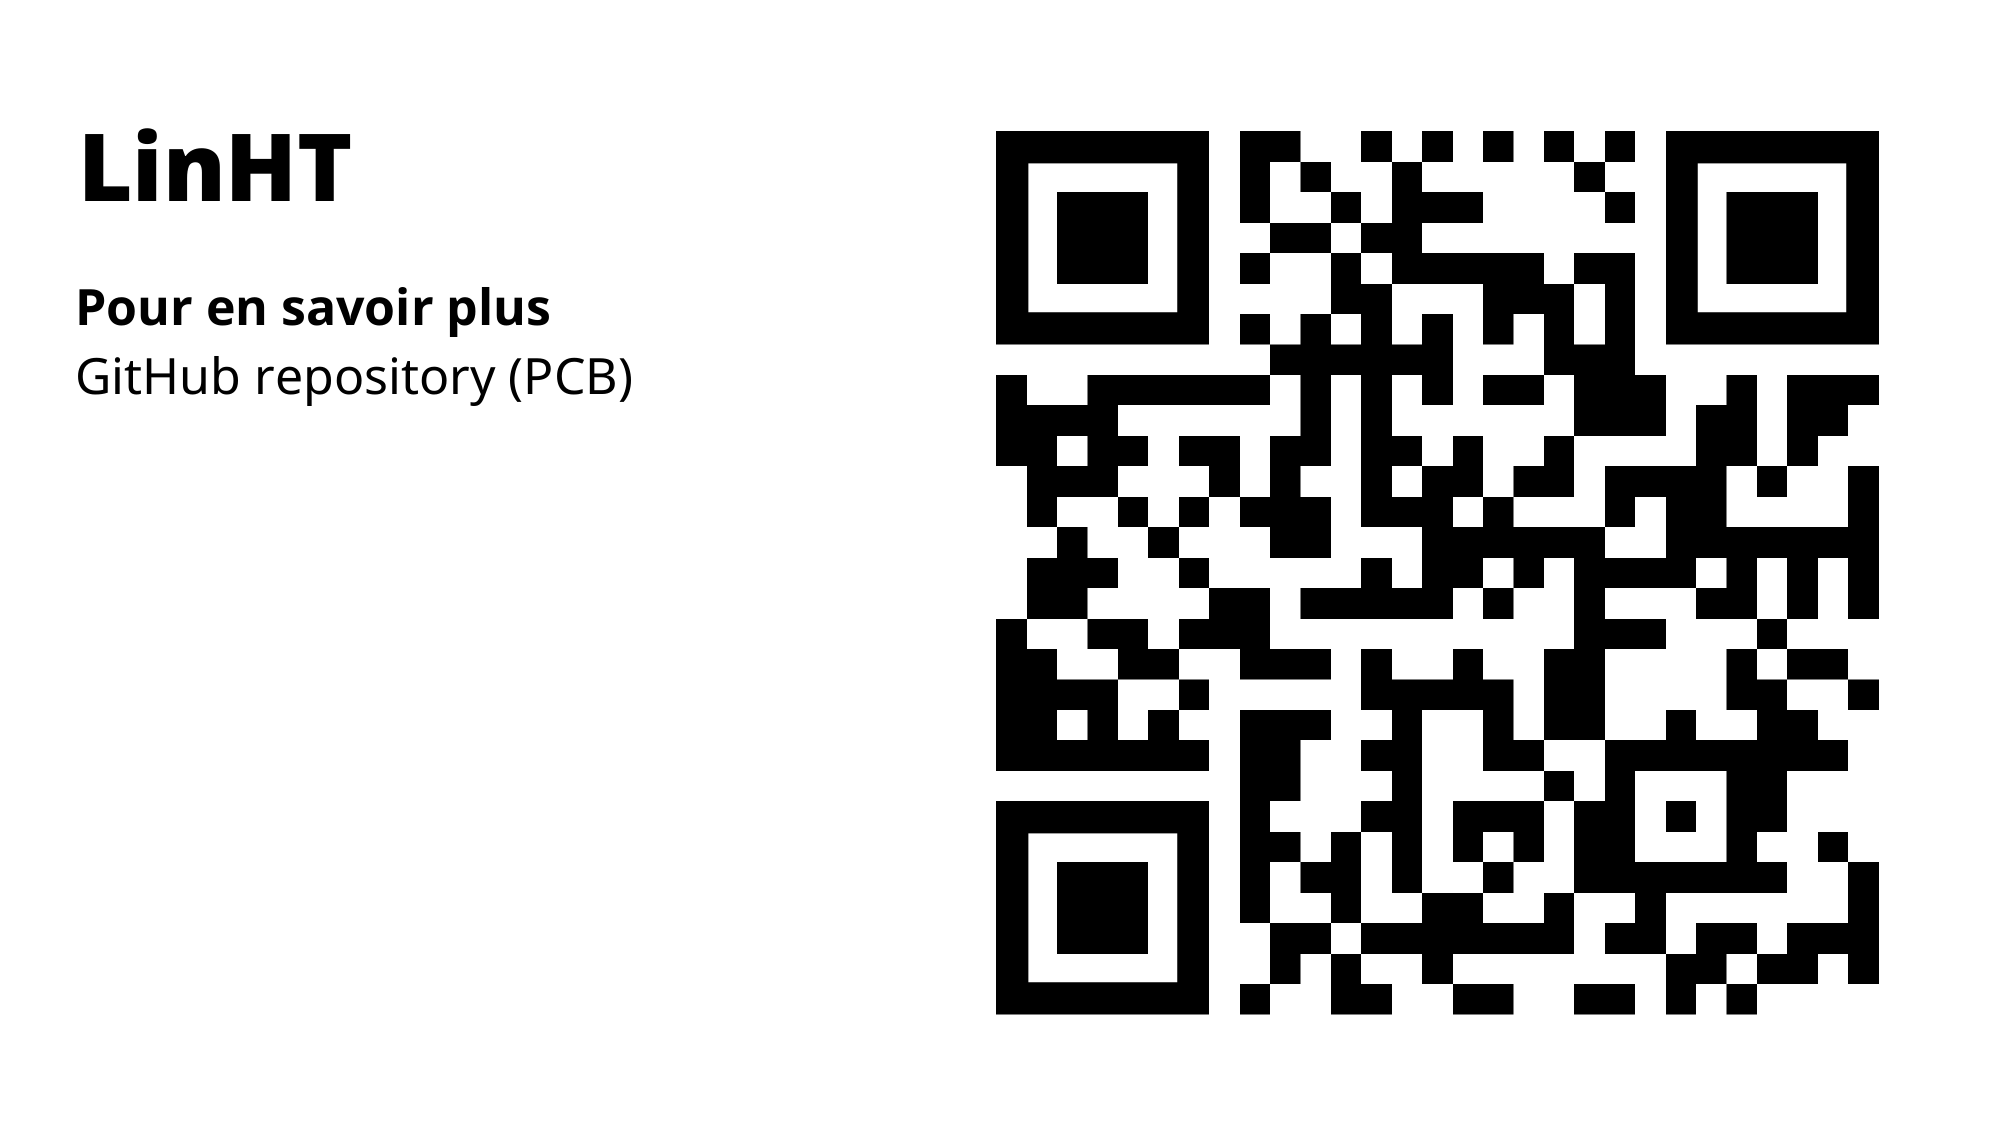

LinHT
Pour en savoir plus
GitHub repository (PCB)